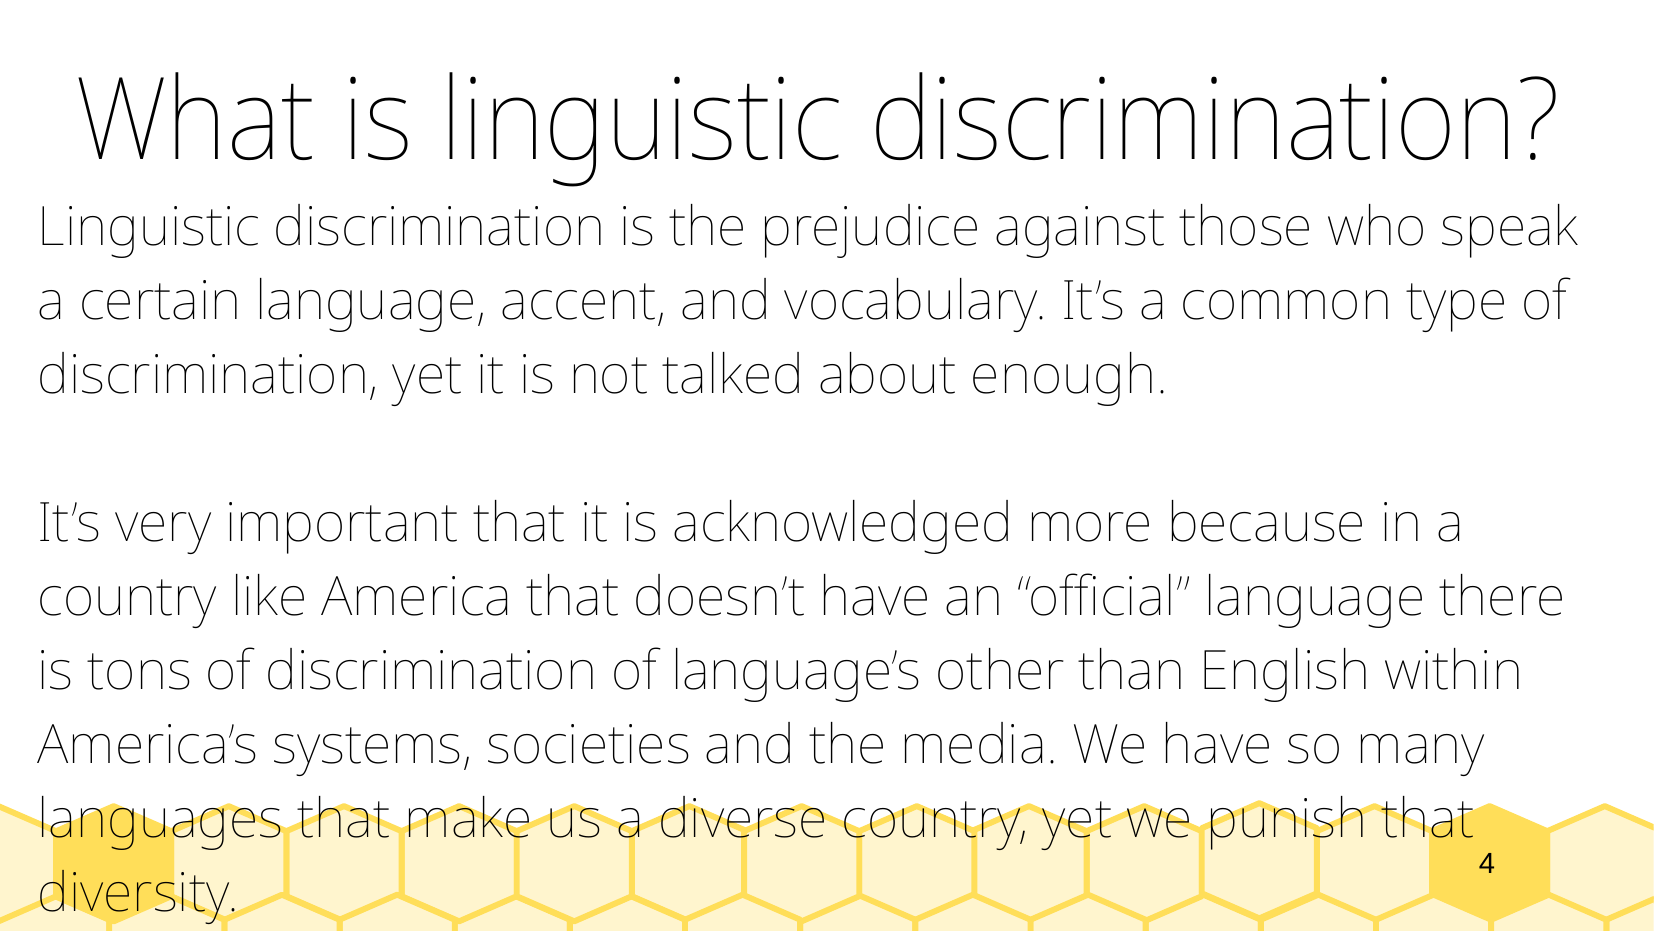

# What is linguistic discrimination?
Linguistic discrimination is the prejudice against those who speak a certain language, accent, and vocabulary. It’s a common type of discrimination, yet it is not talked about enough.
It’s very important that it is acknowledged more because in a country like America that doesn’t have an “official” language there is tons of discrimination of language’s other than English within America’s systems, societies and the media. We have so many languages that make us a diverse country, yet we punish that diversity.